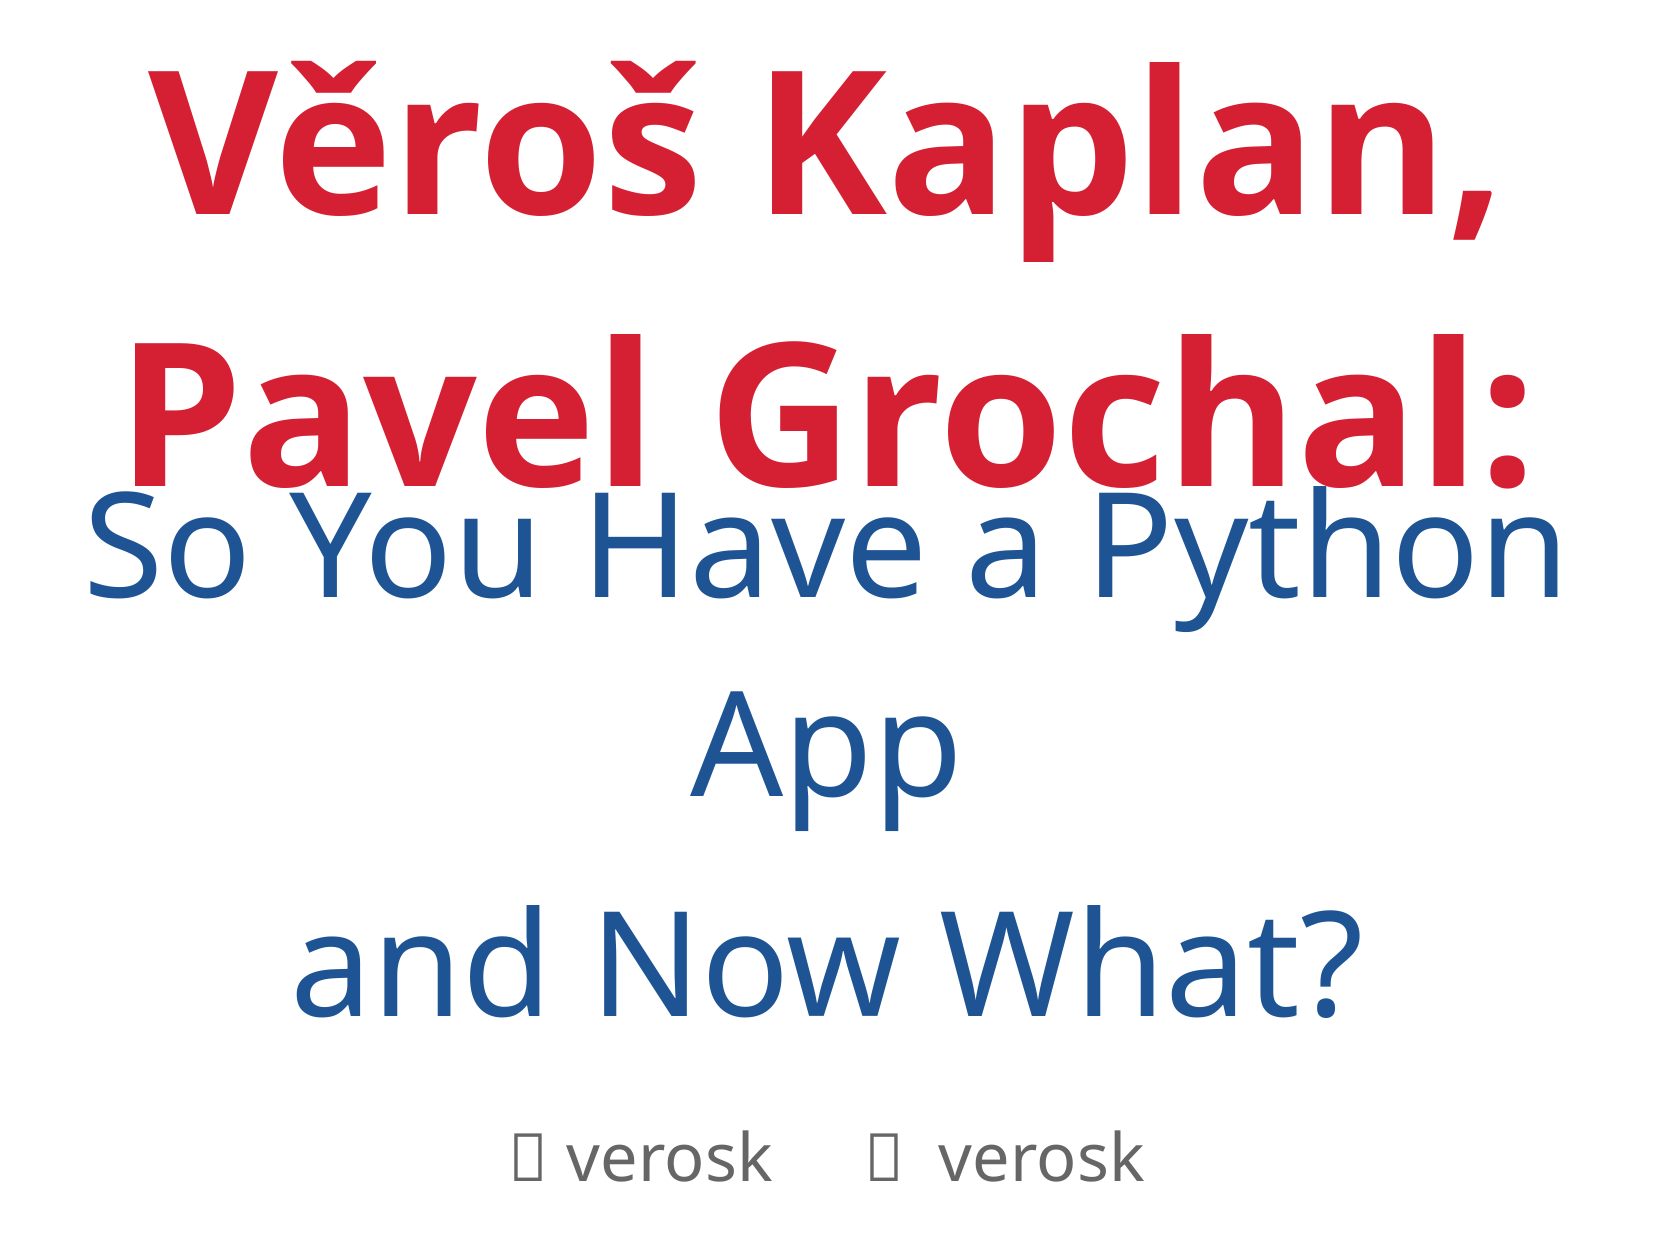

Věroš Kaplan, Pavel Grochal:
# So You Have a Python App
and Now What?
 verosk  verosk